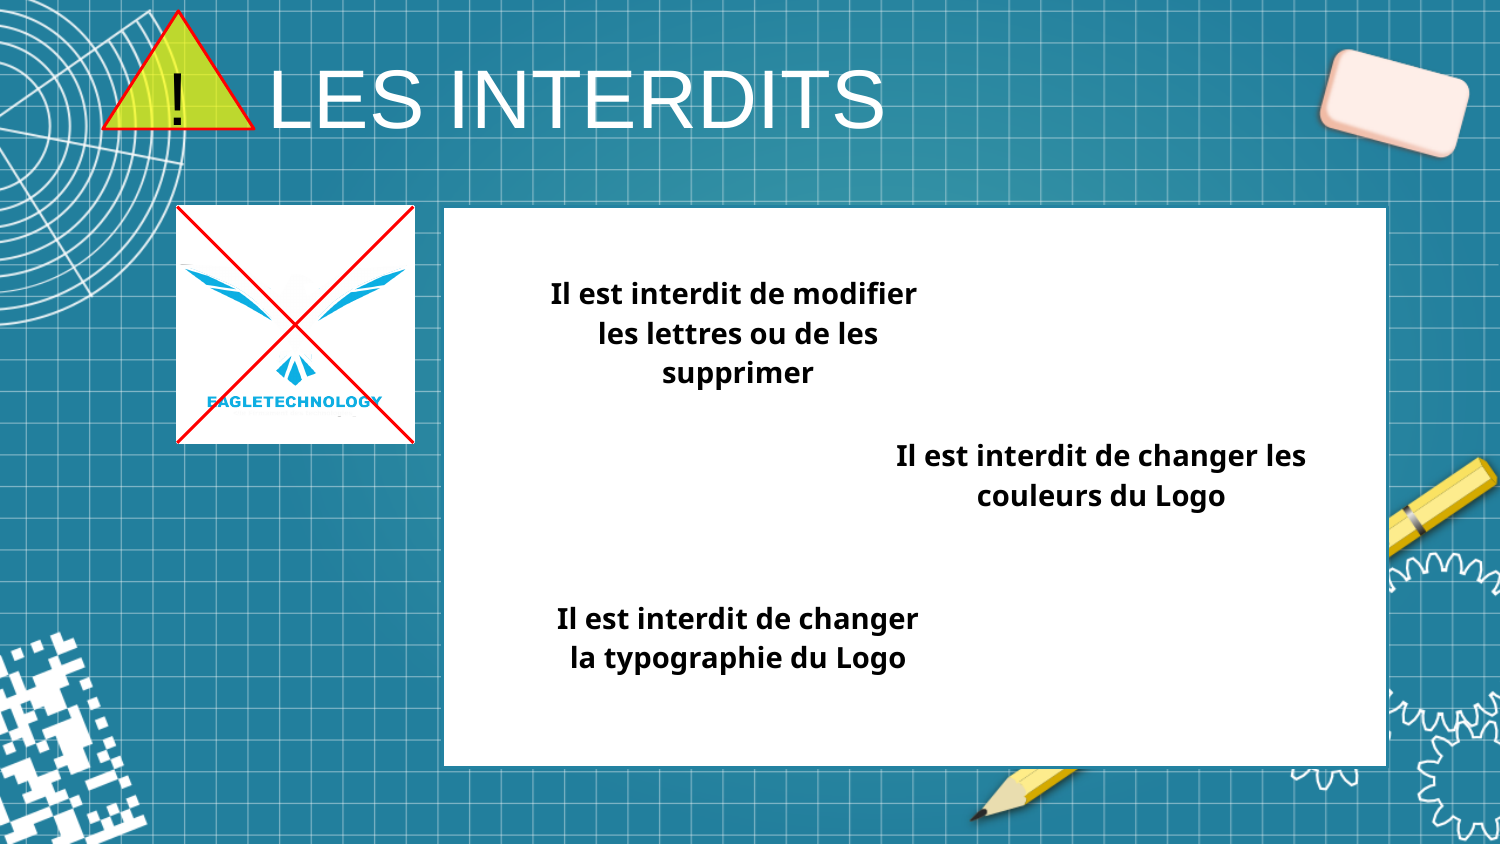

!
# LES INTERDITS
Il est interdit de modifier
les lettres ou de les supprimer
Il est interdit de changer les couleurs du Logo
Il est interdit de changer la typographie du Logo